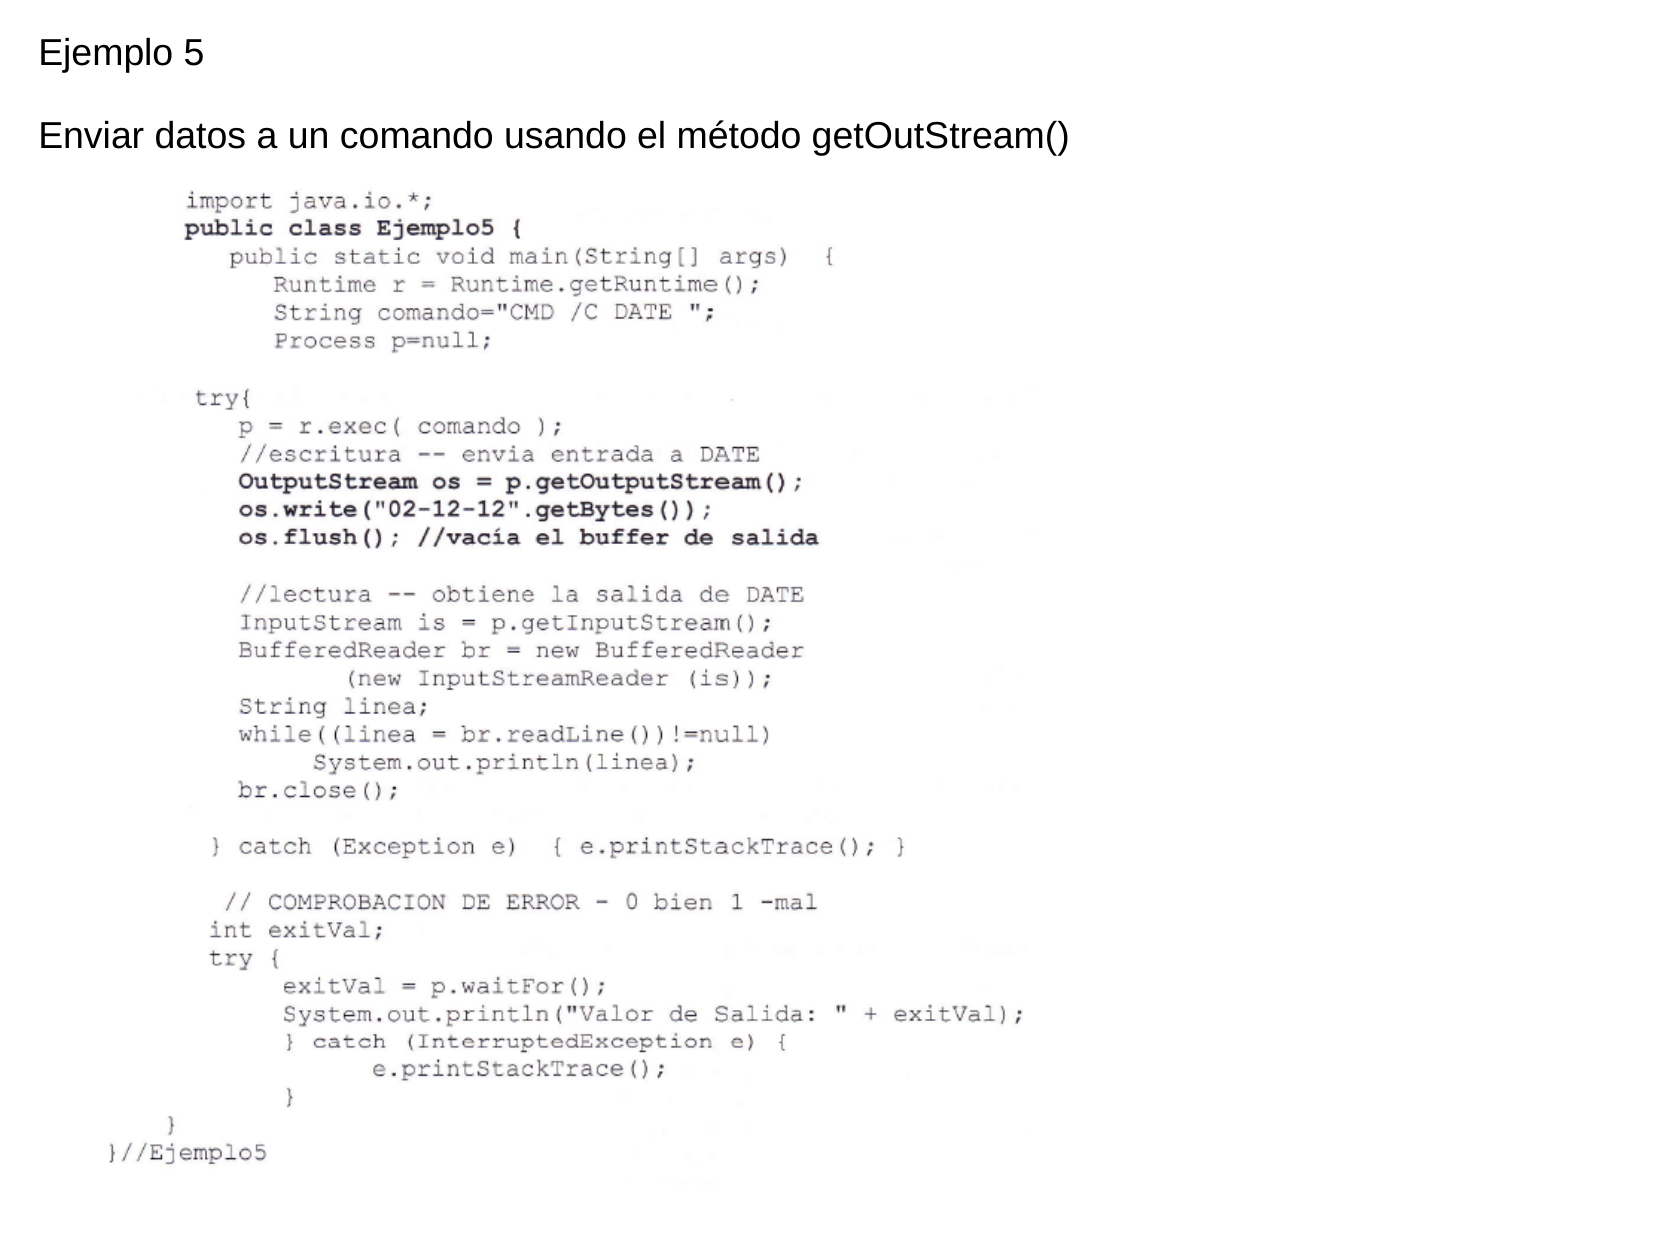

Ejemplo 5
Enviar datos a un comando usando el método getOutStream()